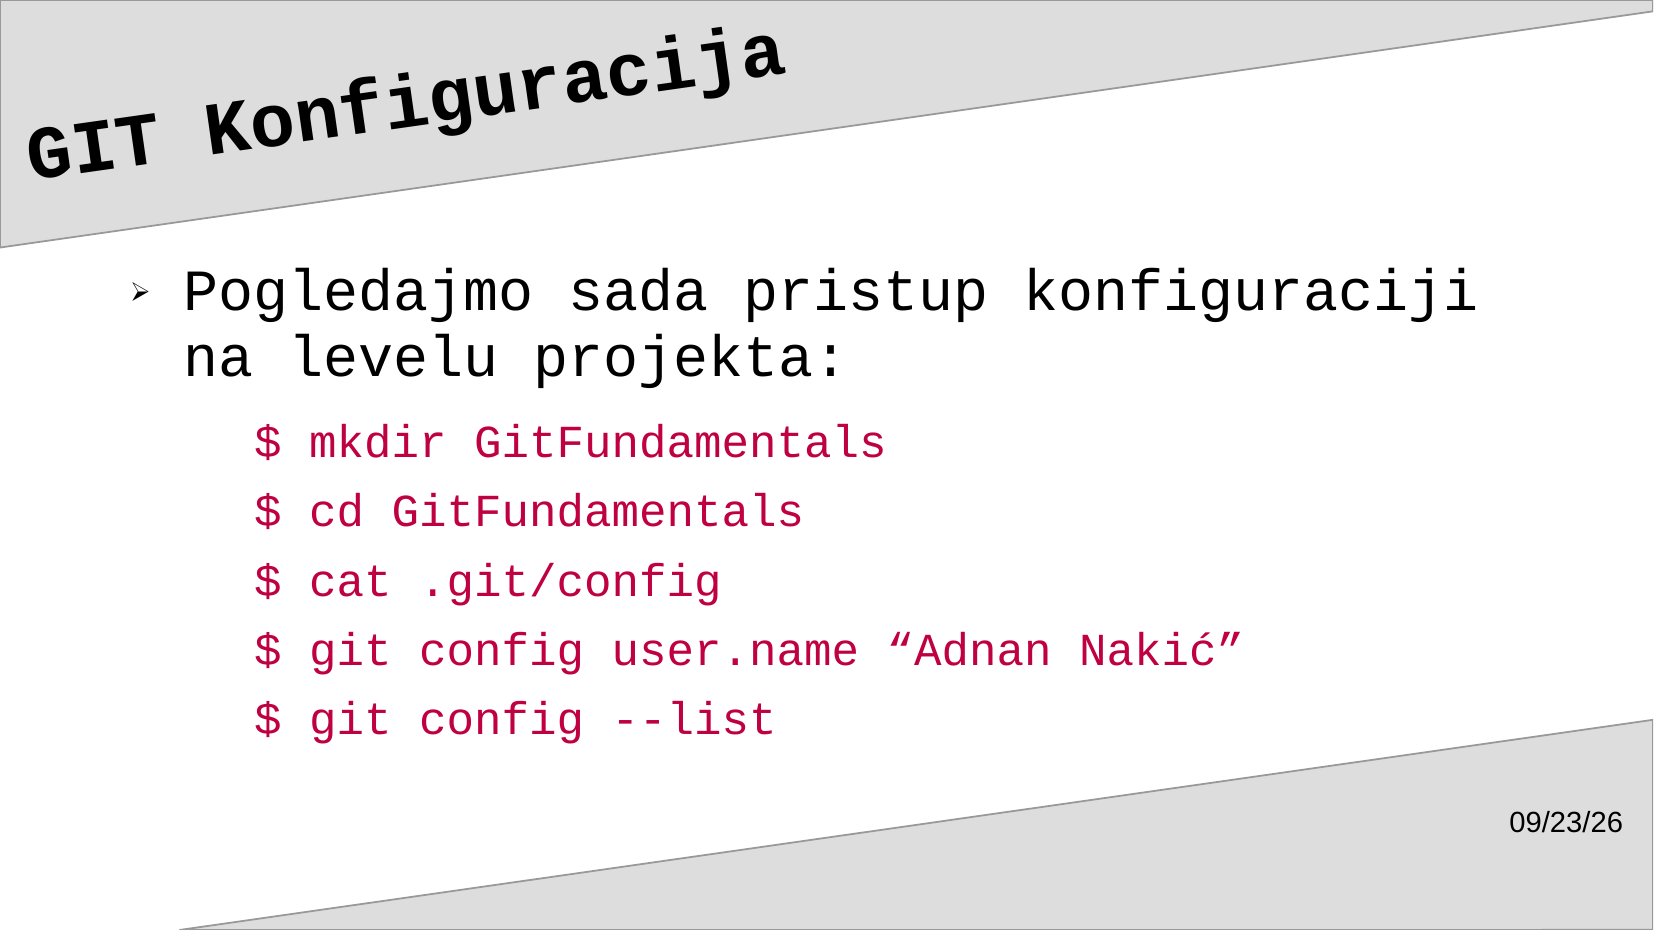

# GIT Konfiguracija
Pogledajmo sada pristup konfiguraciji na levelu projekta:
$ mkdir GitFundamentals
$ cd GitFundamentals
$ cat .git/config
$ git config user.name “Adnan Nakić”
$ git config --list
26